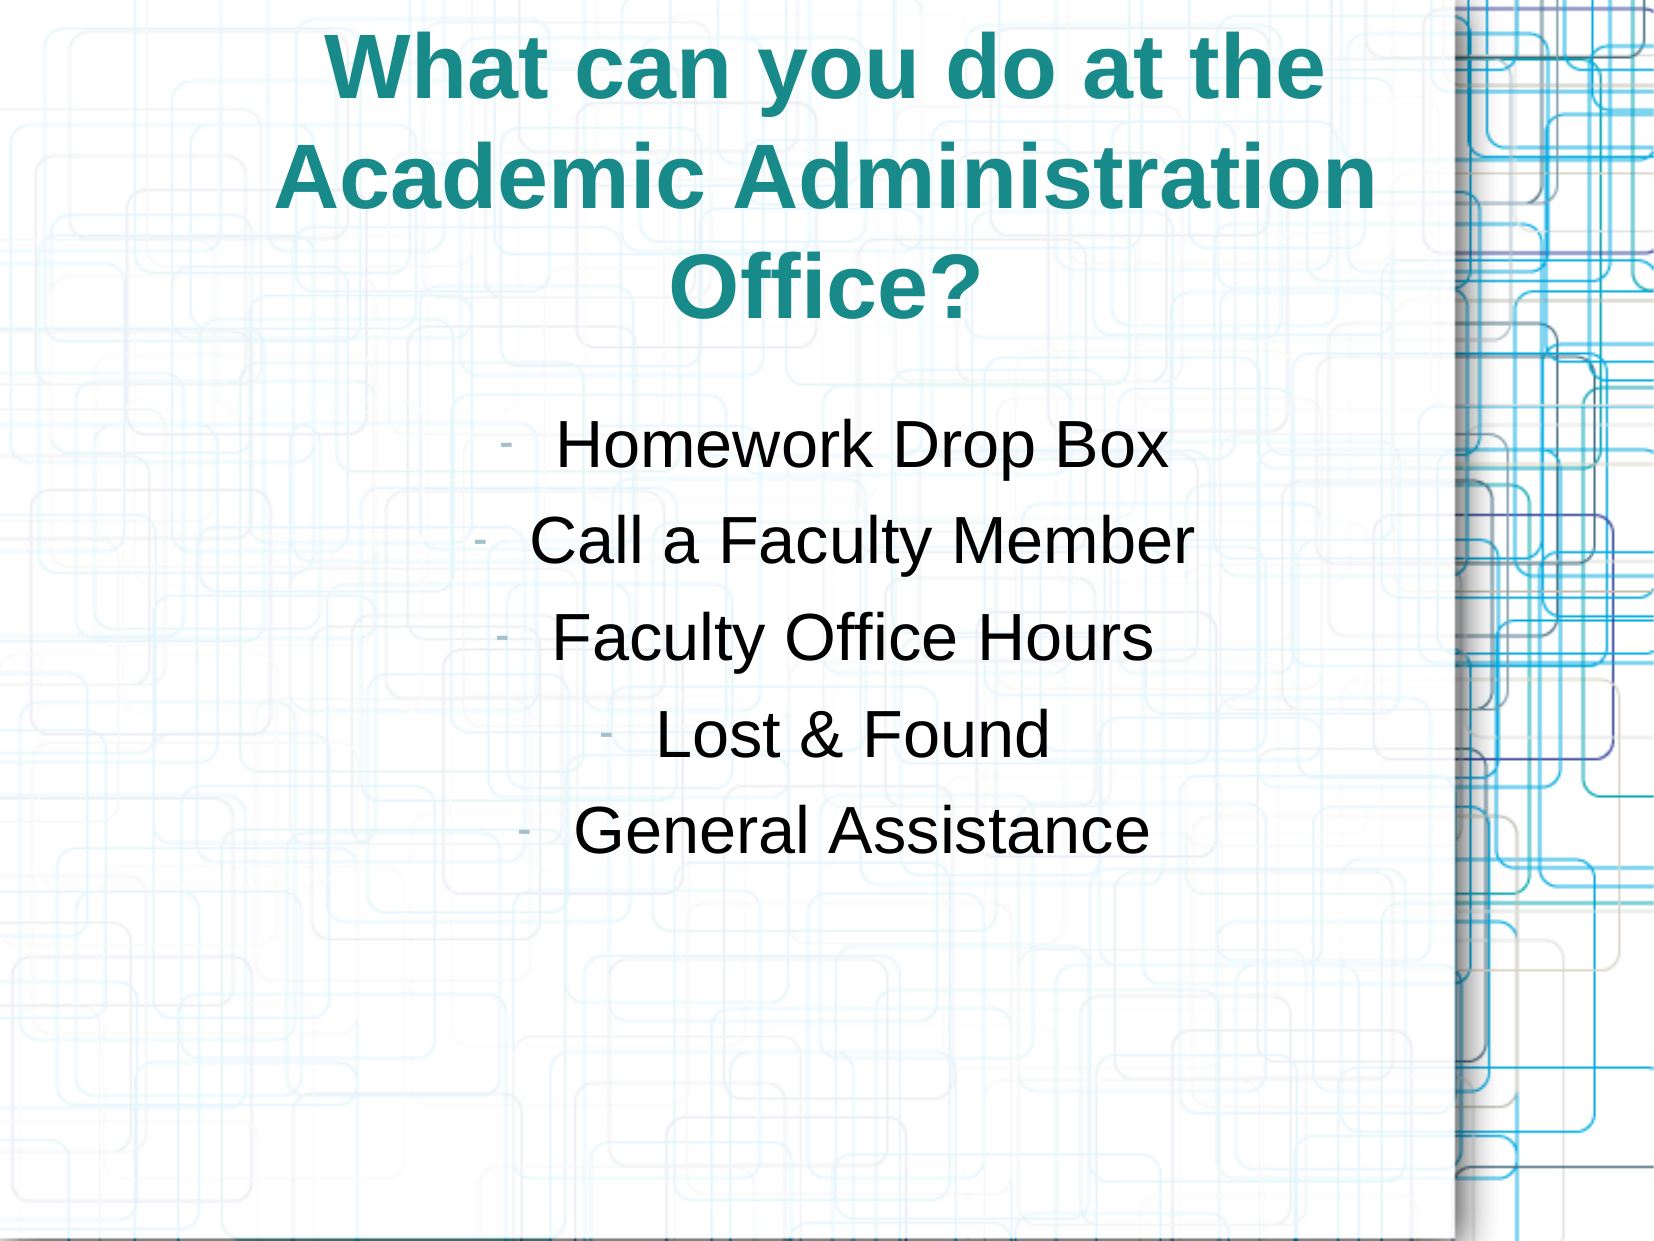

# What can you do at the Academic Administration Office?
Homework Drop Box
Call a Faculty Member
Faculty Office Hours
Lost & Found
General Assistance